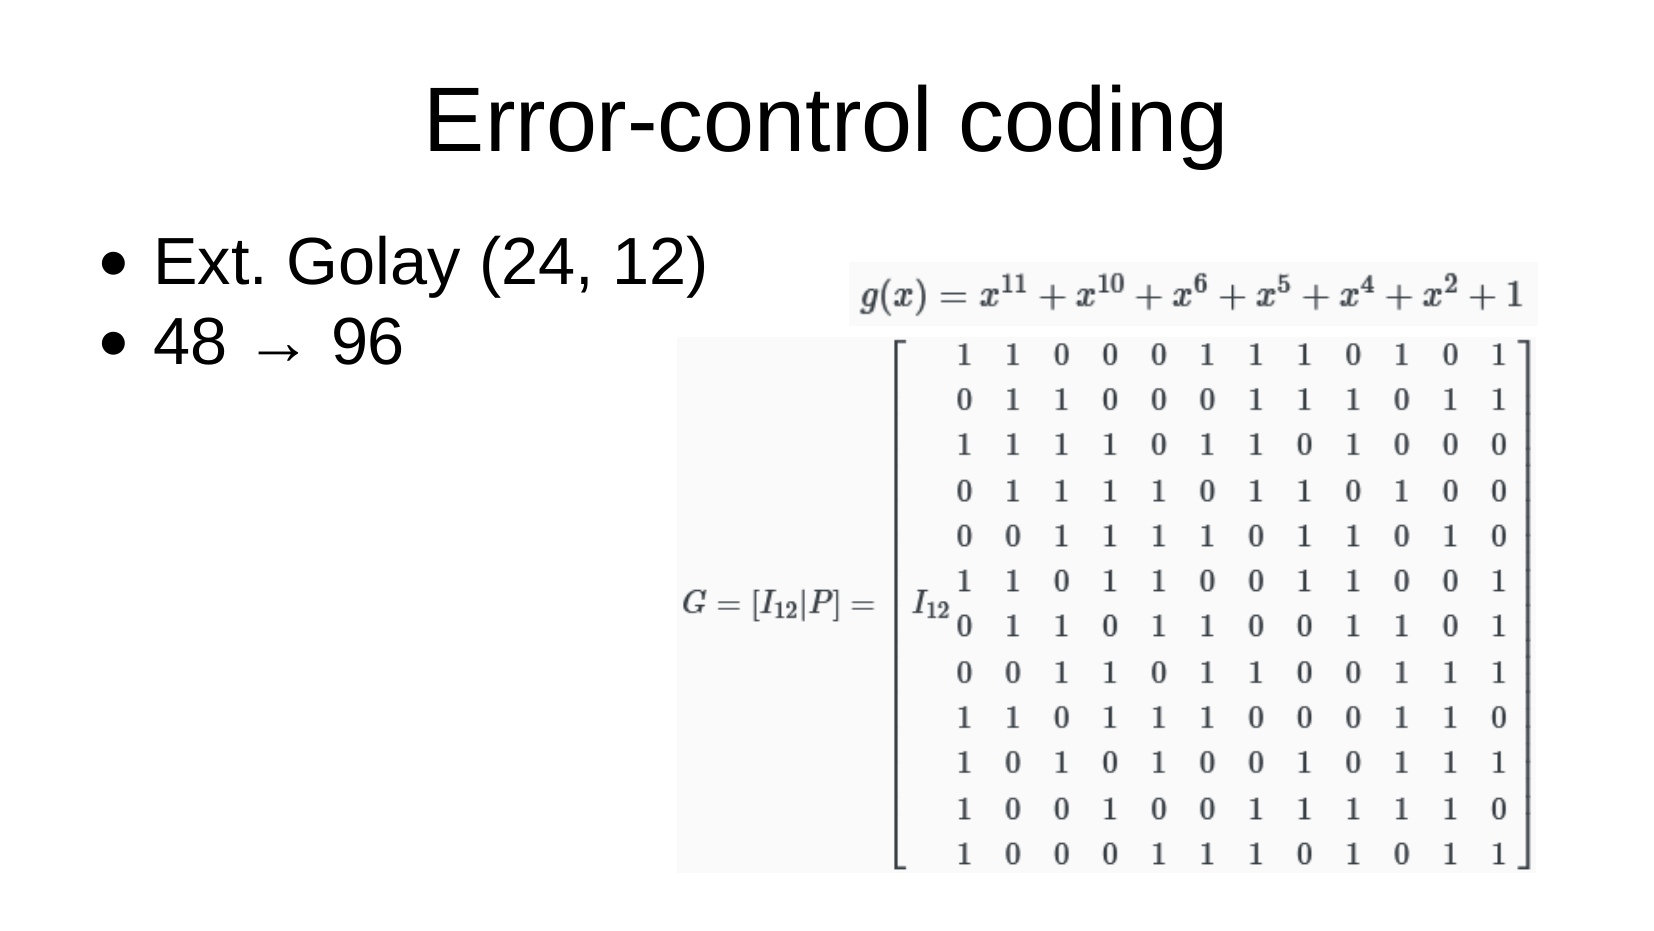

Error-control coding
Ext. Golay (24, 12)
48 → 96